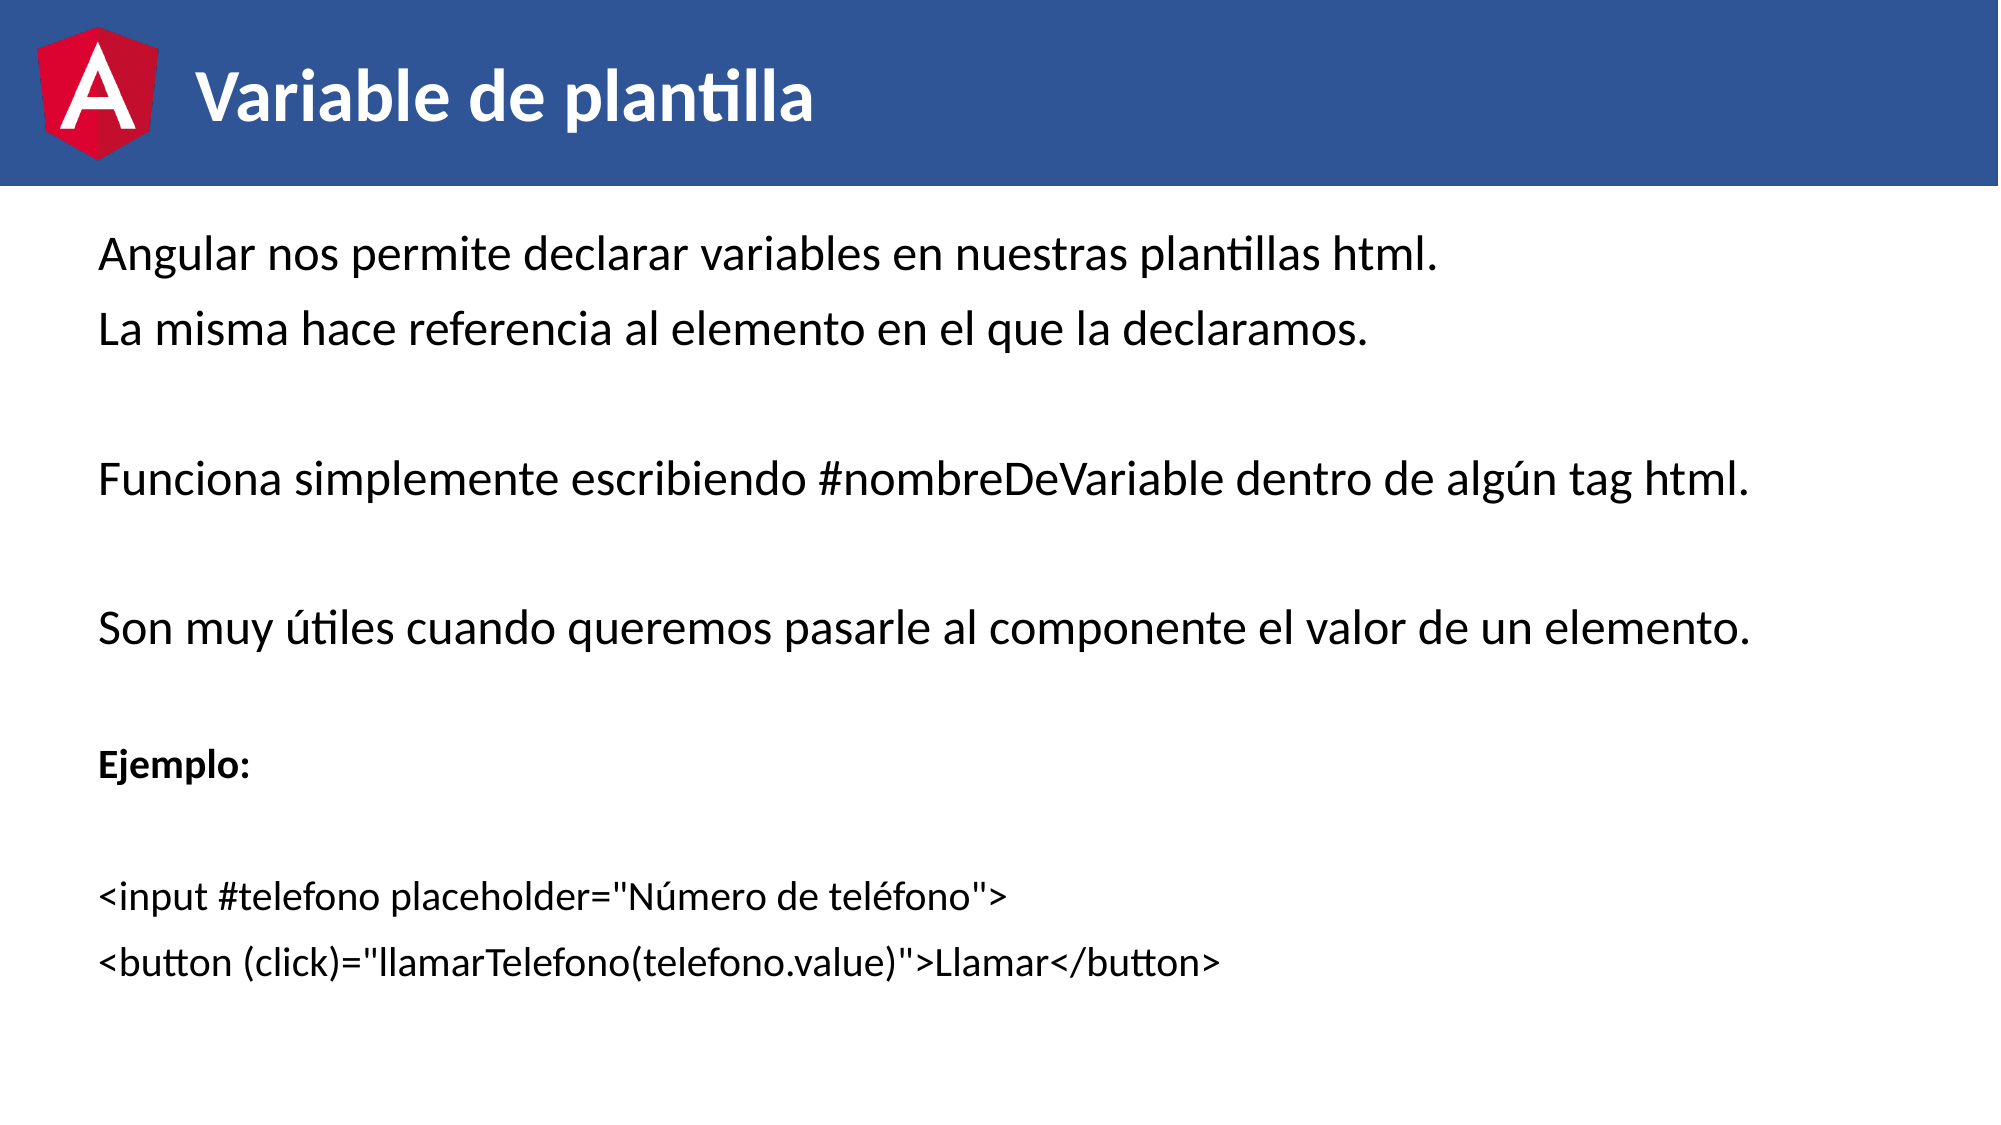

Variable de plantilla
# Angular nos permite declarar variables en nuestras plantillas html.
La misma hace referencia al elemento en el que la declaramos.
Funciona simplemente escribiendo #nombreDeVariable dentro de algún tag html.
Son muy útiles cuando queremos pasarle al componente el valor de un elemento.
Ejemplo:
<input #telefono placeholder="Número de teléfono">
<button (click)="llamarTelefono(telefono.value)">Llamar</button>